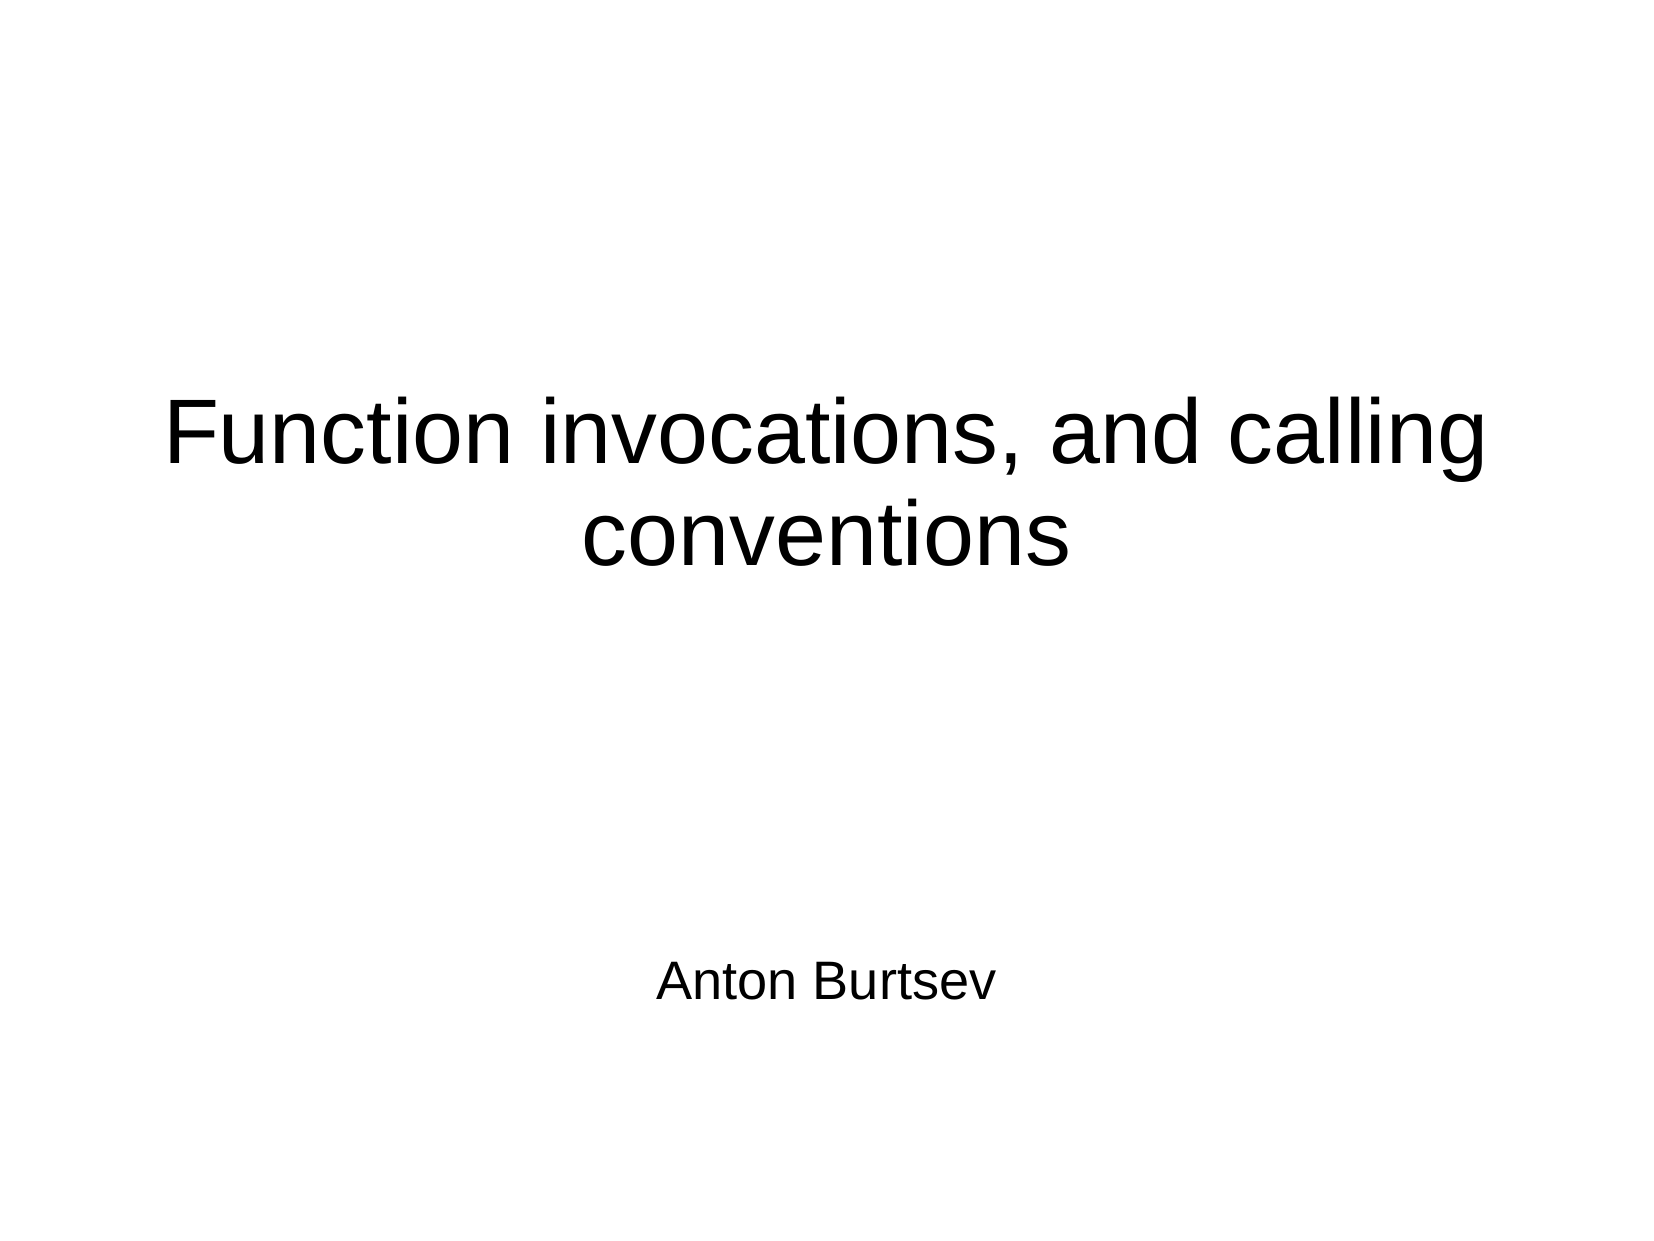

# Function invocations, and calling conventions
Anton Burtsev